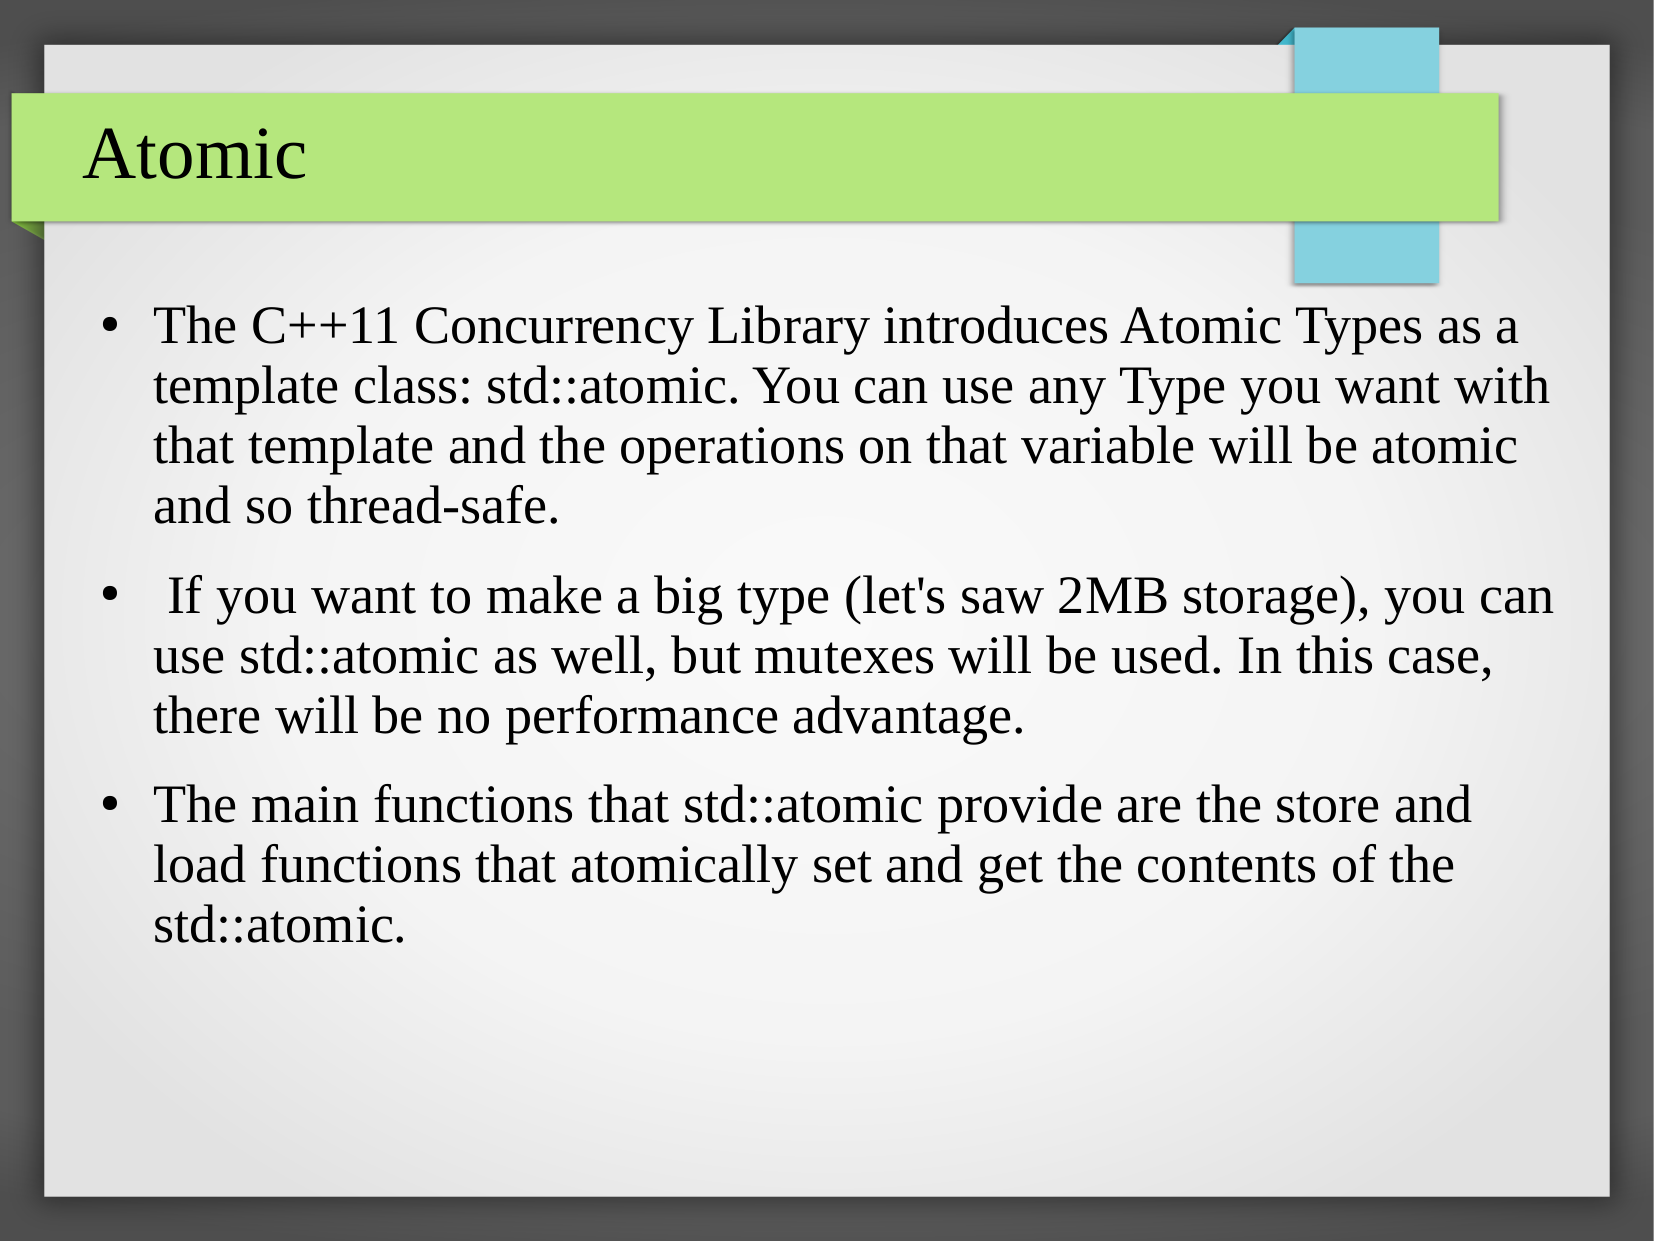

# Atomic
The C++11 Concurrency Library introduces Atomic Types as a template class: std::atomic. You can use any Type you want with that template and the operations on that variable will be atomic and so thread-safe.
 If you want to make a big type (let's saw 2MB storage), you can use std::atomic as well, but mutexes will be used. In this case, there will be no performance advantage.
The main functions that std::atomic provide are the store and load functions that atomically set and get the contents of the std::atomic.